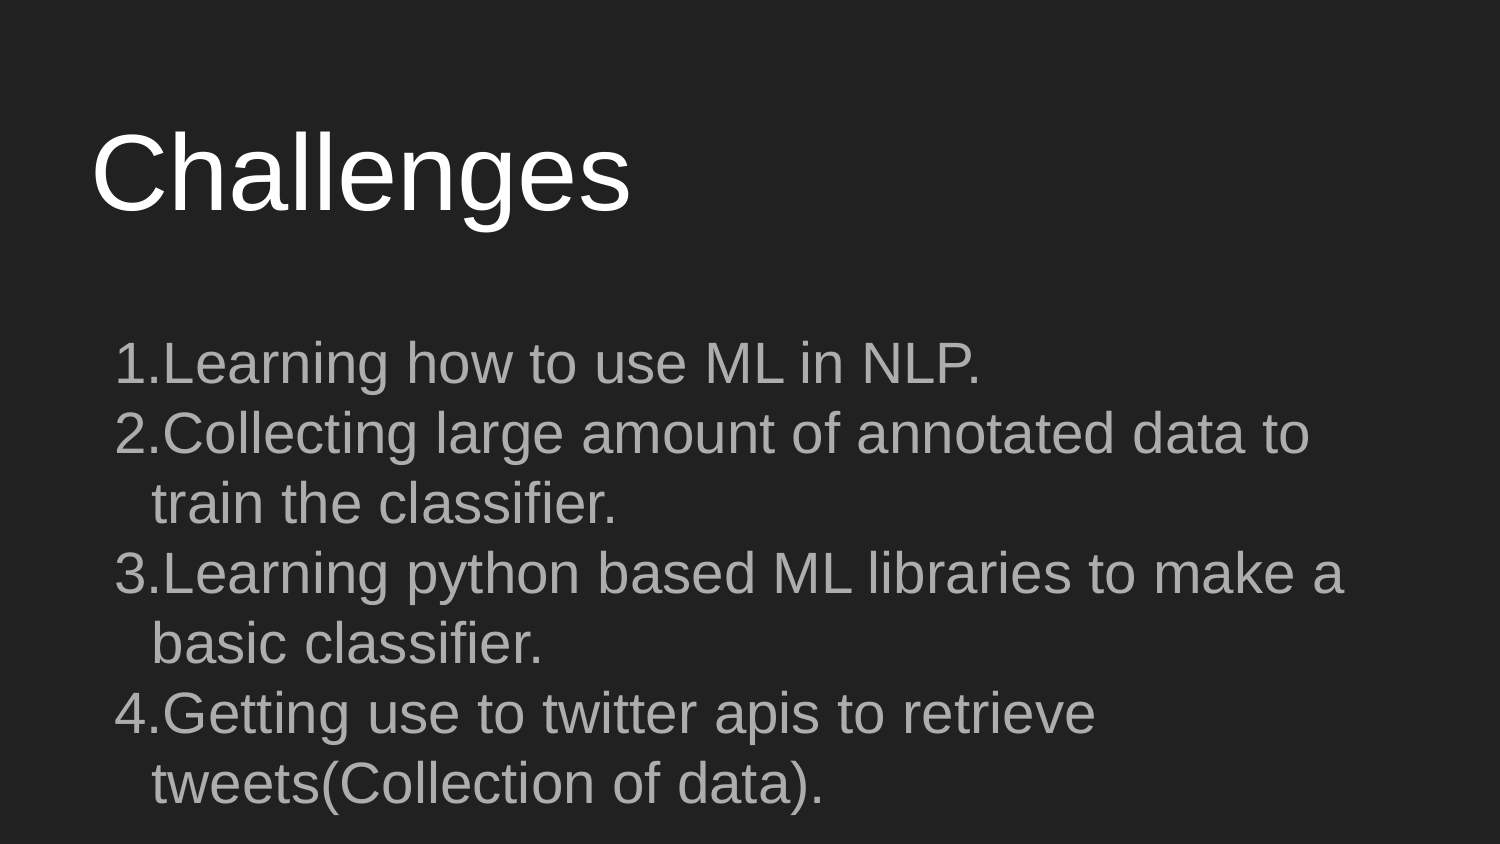

# Challenges
Learning how to use ML in NLP.
Collecting large amount of annotated data to train the classifier.
Learning python based ML libraries to make a basic classifier.
Getting use to twitter apis to retrieve tweets(Collection of data).